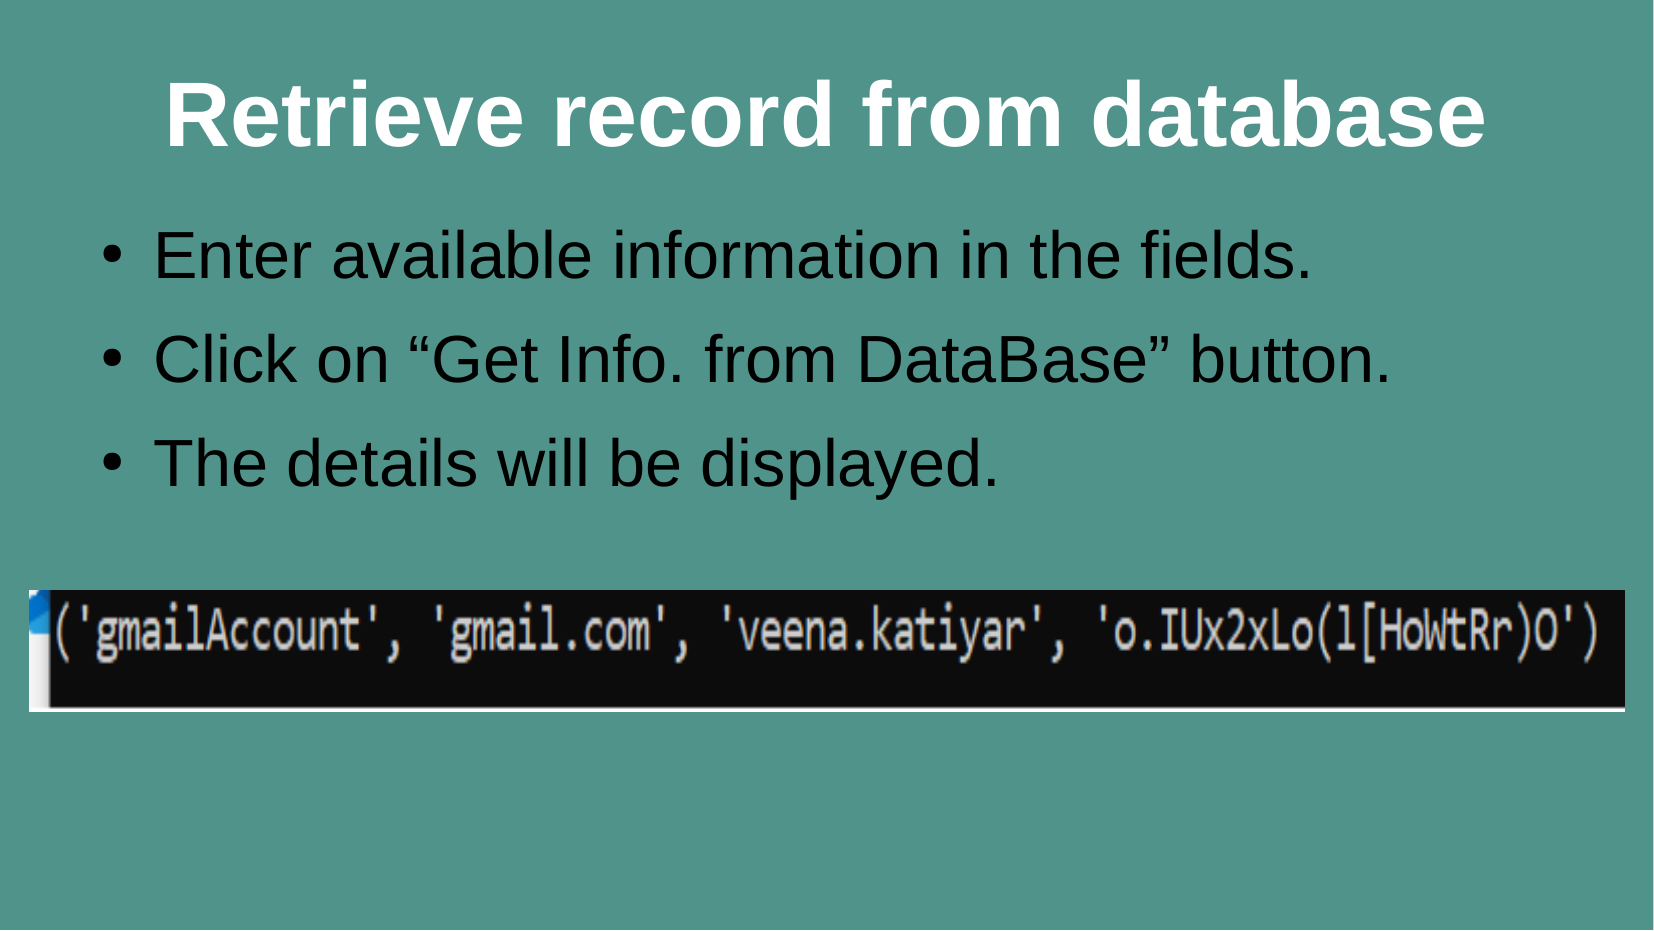

# Retrieve record from database
Enter available information in the fields.
Click on “Get Info. from DataBase” button.
The details will be displayed.